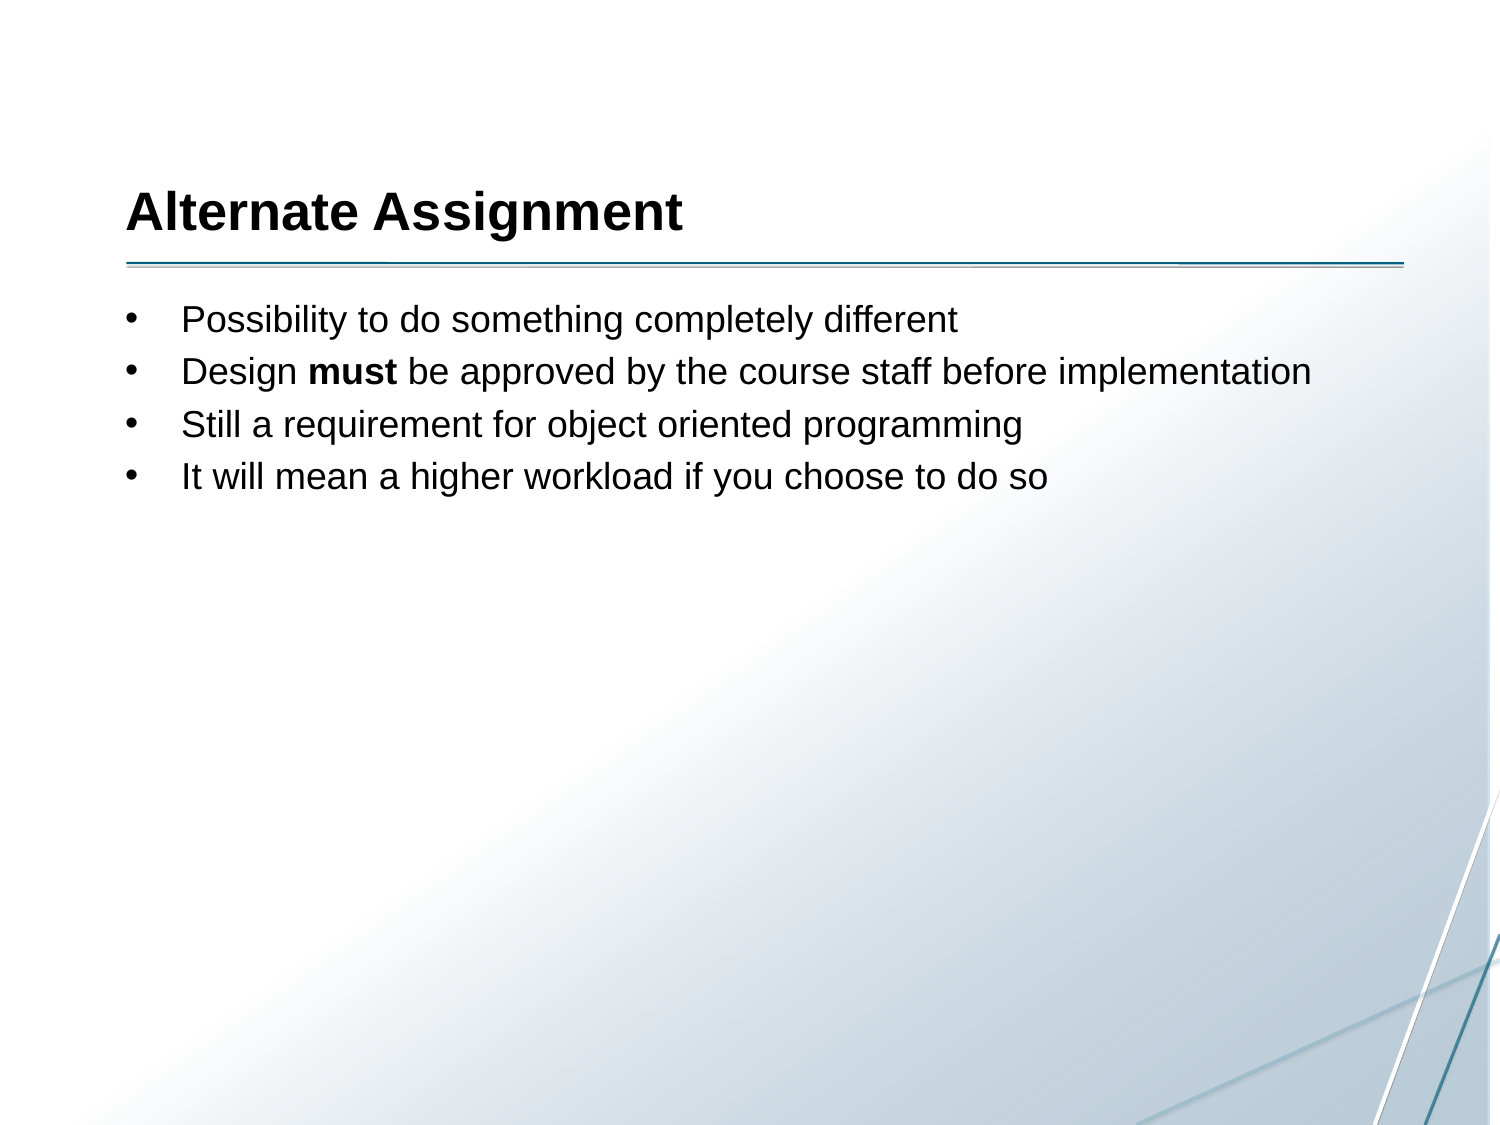

# Alternate Assignment
Possibility to do something completely different
Design must be approved by the course staff before implementation
Still a requirement for object oriented programming
It will mean a higher workload if you choose to do so